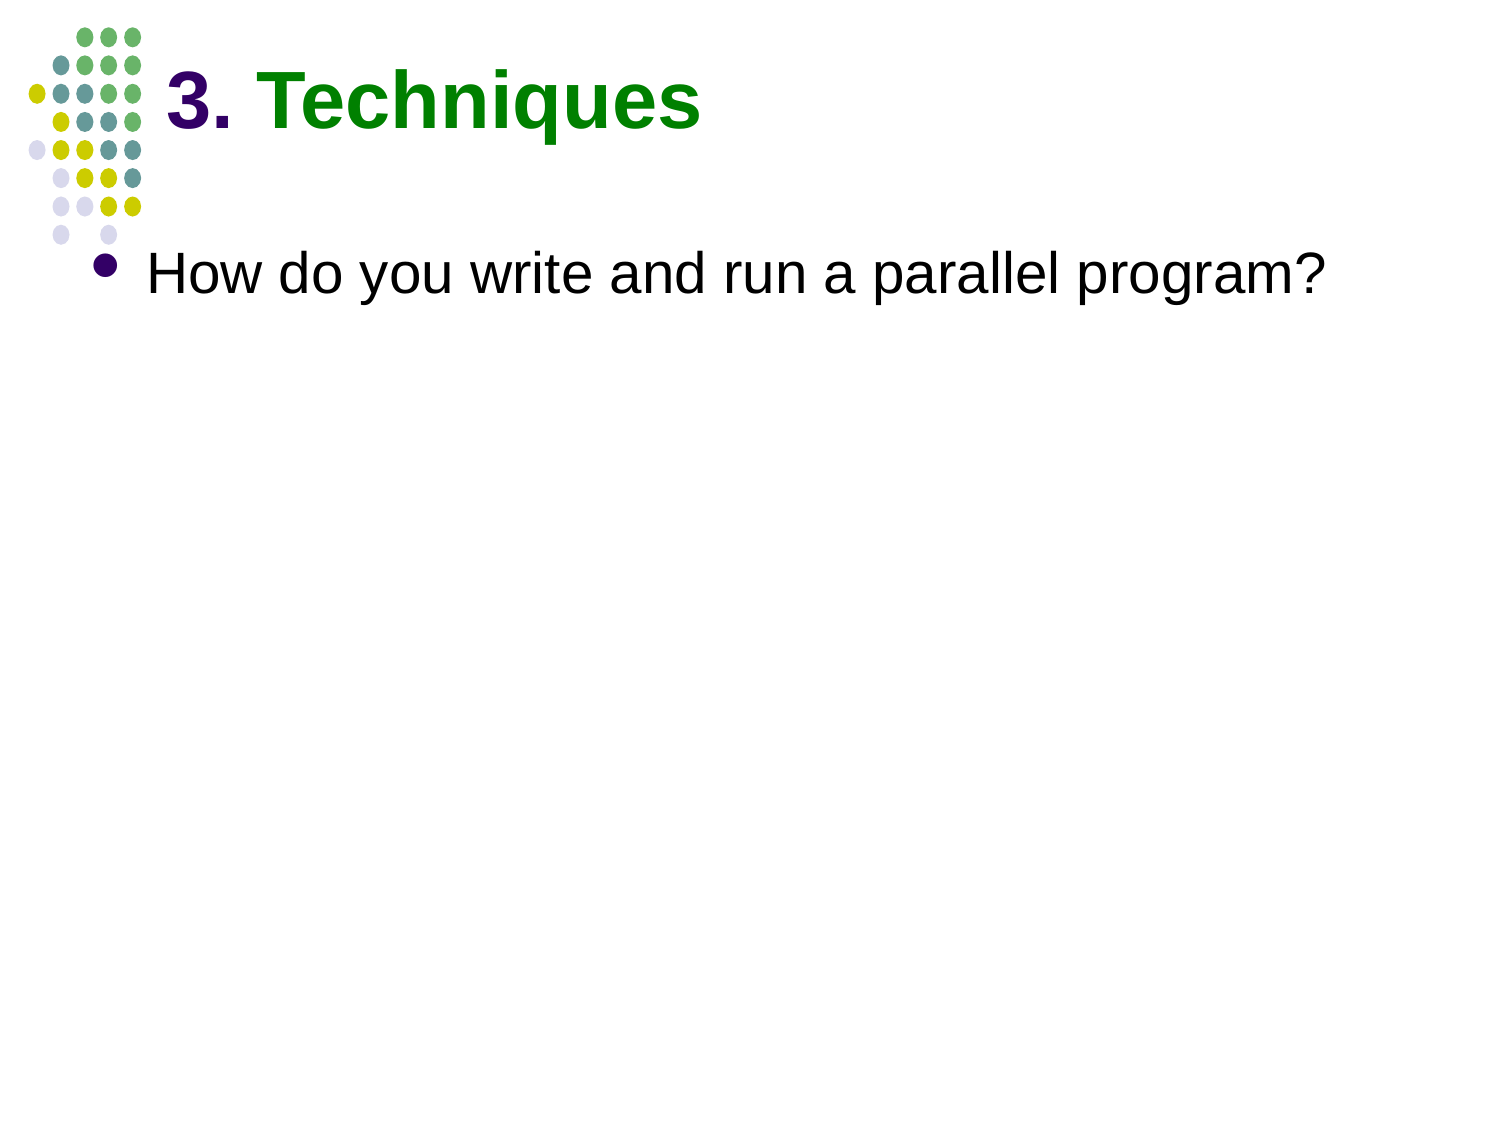

# 3. Techniques
How do you write and run a parallel program?